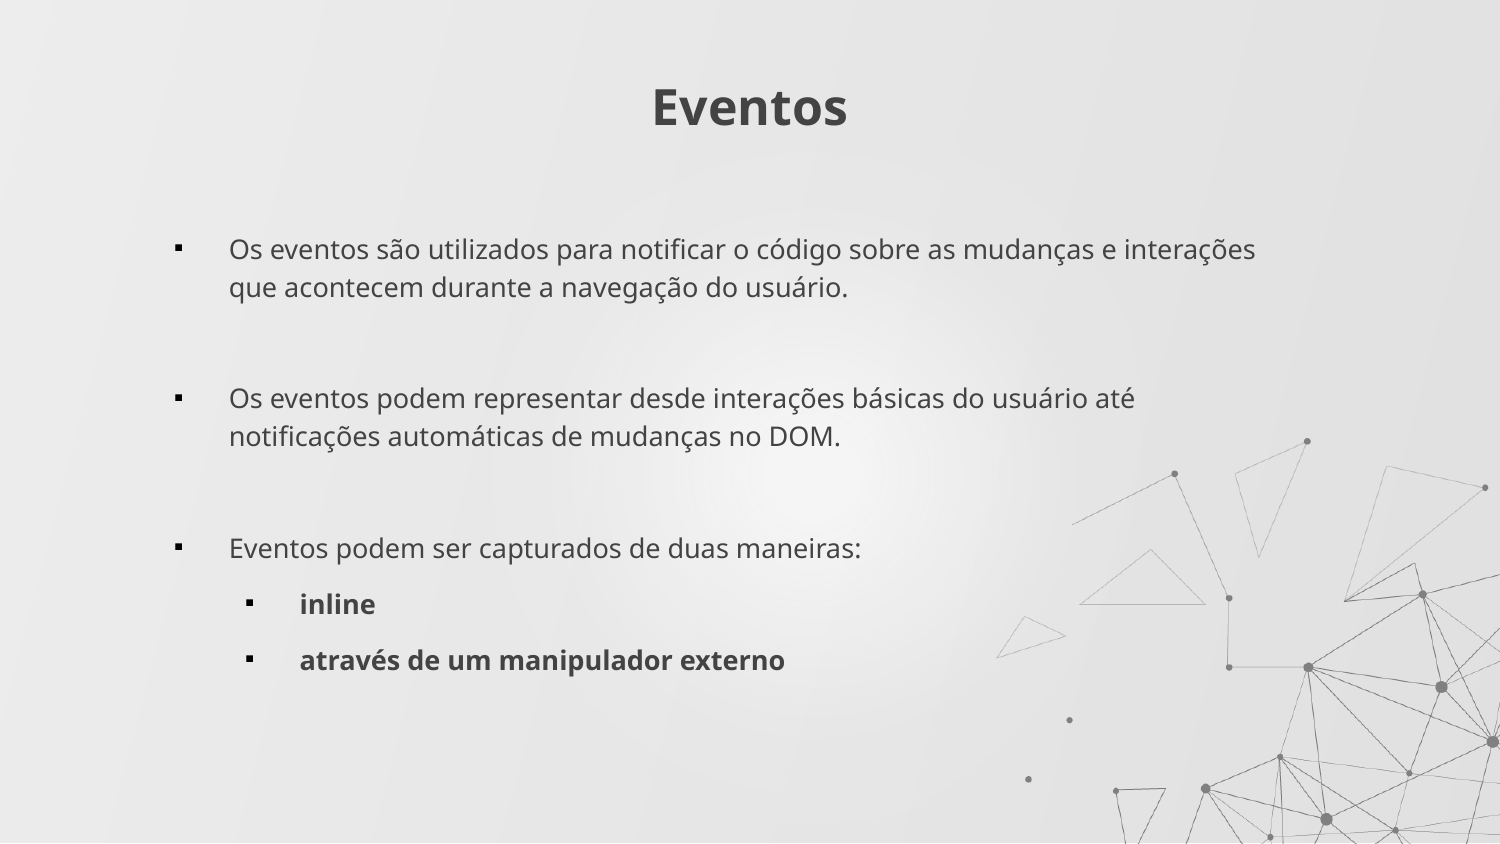

Eventos
# Os eventos são utilizados para notificar o código sobre as mudanças e interações que acontecem durante a navegação do usuário.
Os eventos podem representar desde interações básicas do usuário até notificações automáticas de mudanças no DOM.
Eventos podem ser capturados de duas maneiras:
inline
através de um manipulador externo